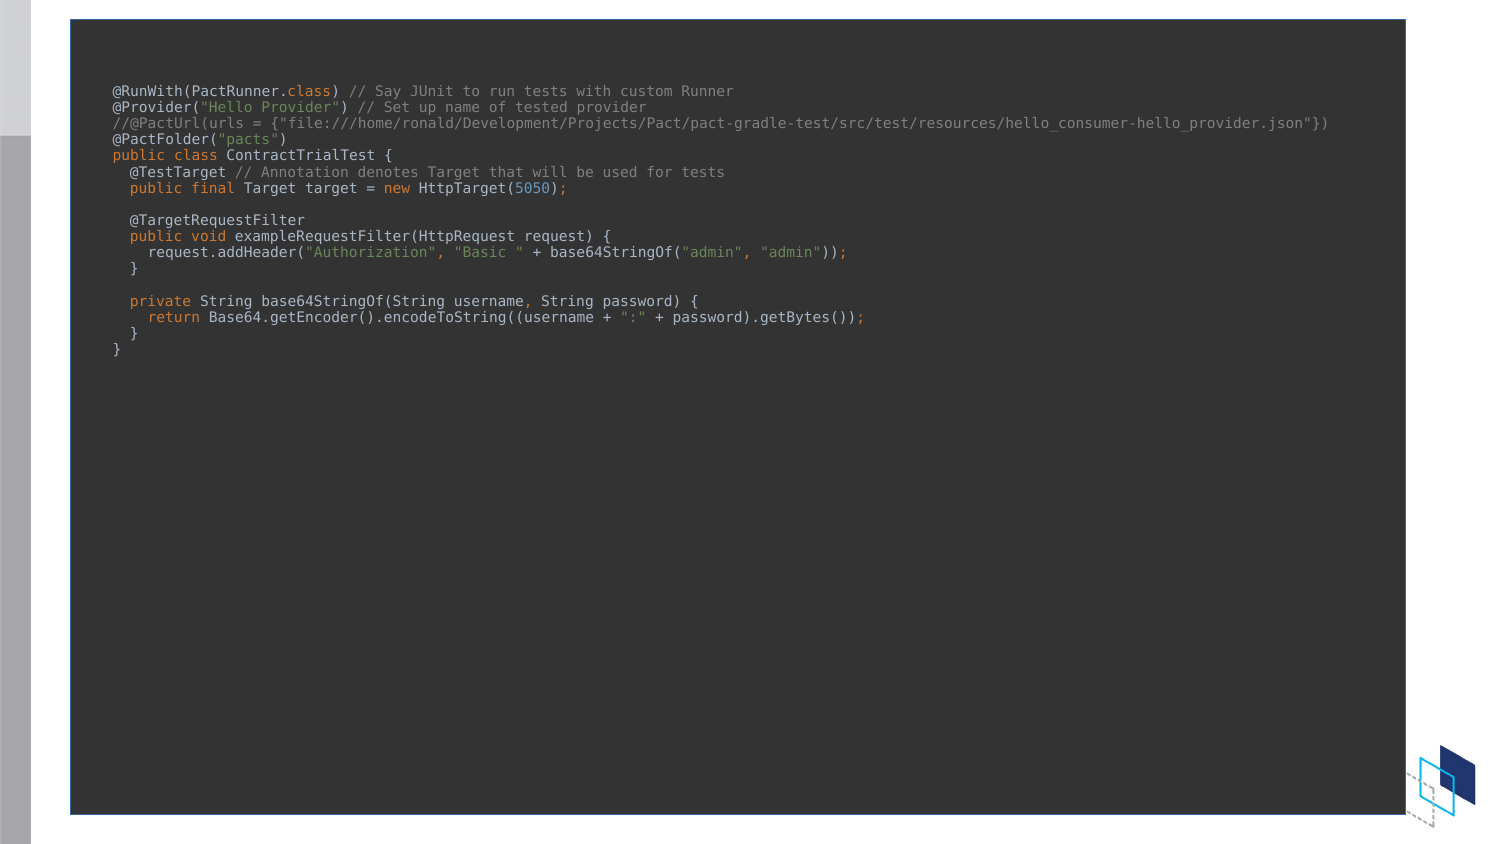

@RunWith(PactRunner.class) // Say JUnit to run tests with custom Runner
@Provider("Hello Provider") // Set up name of tested provider
//@PactUrl(urls = {"file:///home/ronald/Development/Projects/Pact/pact-gradle-test/src/test/resources/hello_consumer-hello_provider.json"})
@PactFolder("pacts")
public class ContractTrialTest {
 @TestTarget // Annotation denotes Target that will be used for tests
 public final Target target = new HttpTarget(5050);
 @TargetRequestFilter
 public void exampleRequestFilter(HttpRequest request) {
 request.addHeader("Authorization", "Basic " + base64StringOf("admin", "admin"));
 }
 private String base64StringOf(String username, String password) {
 return Base64.getEncoder().encodeToString((username + ":" + password).getBytes());
 }
}